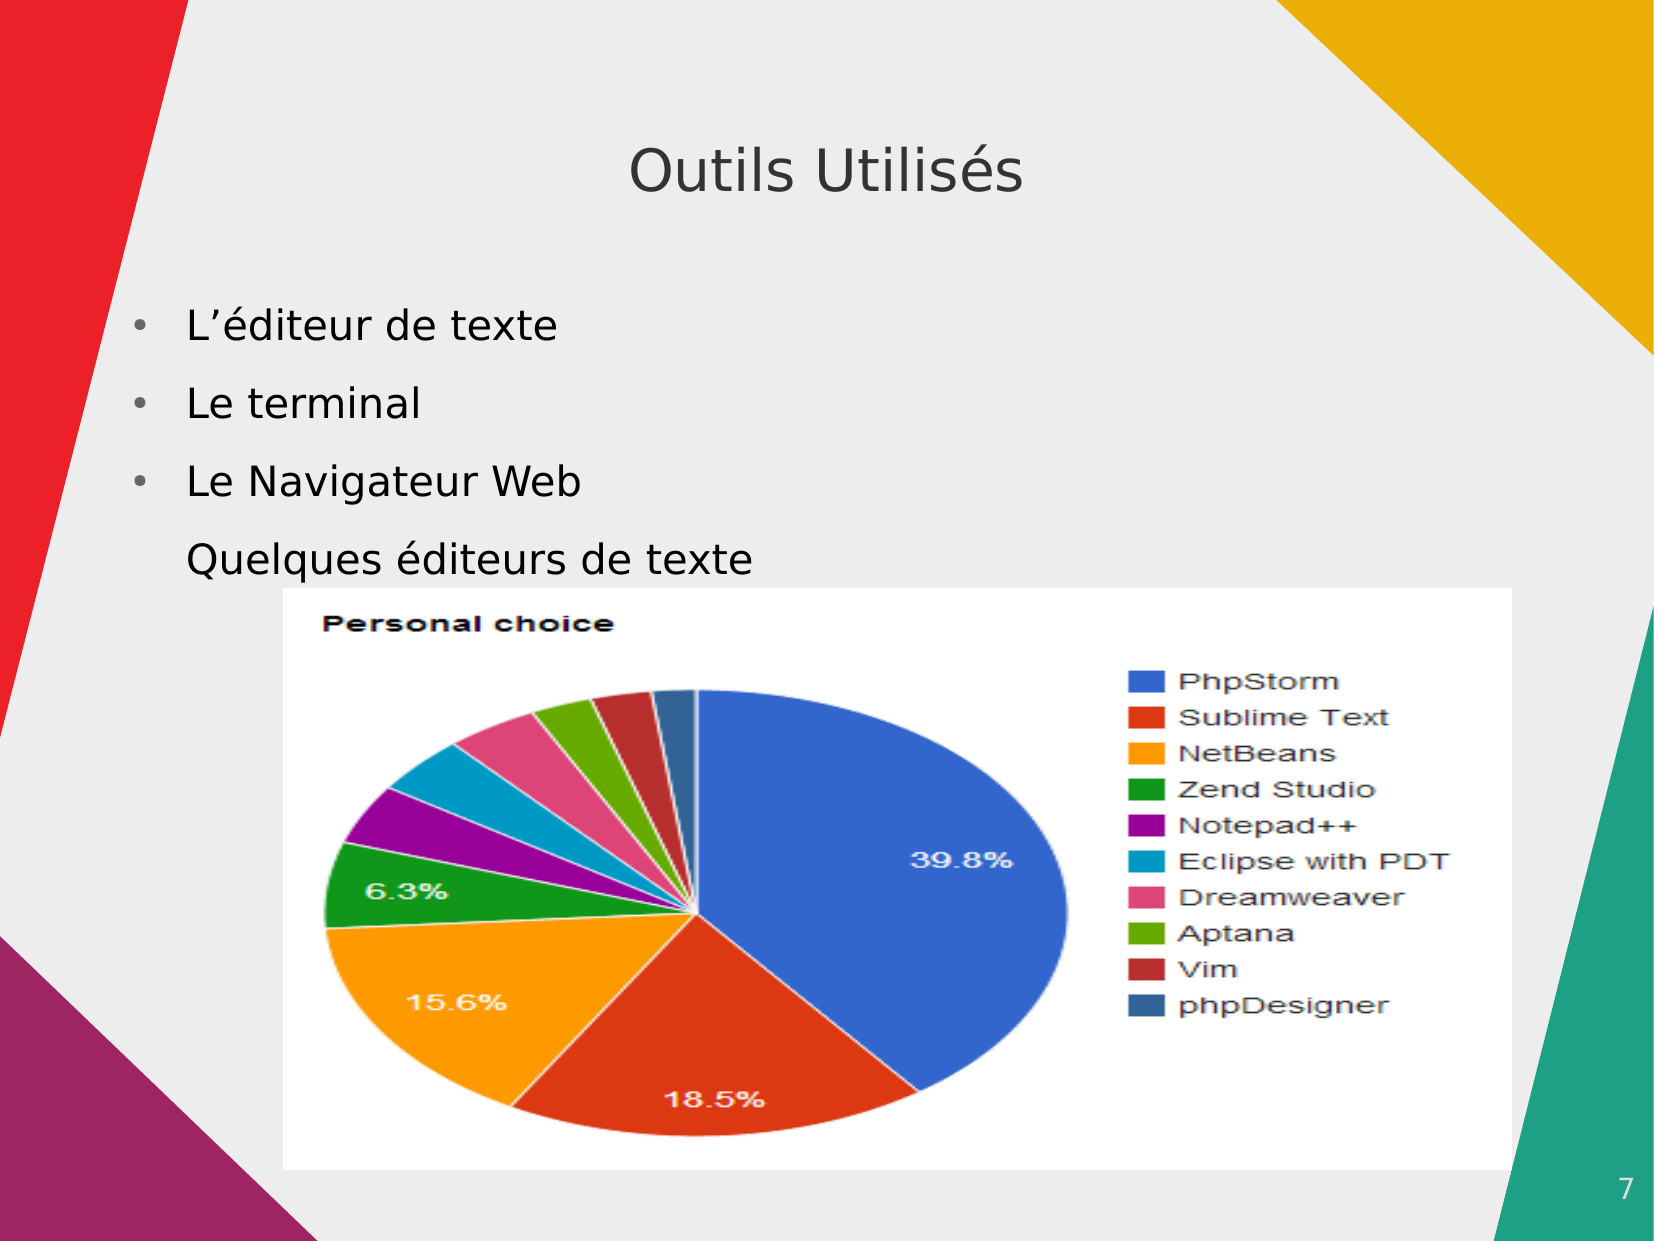

# Outils Utilisés
L’éditeur de texte
Le terminal
Le Navigateur Web
Quelques éditeurs de texte
7